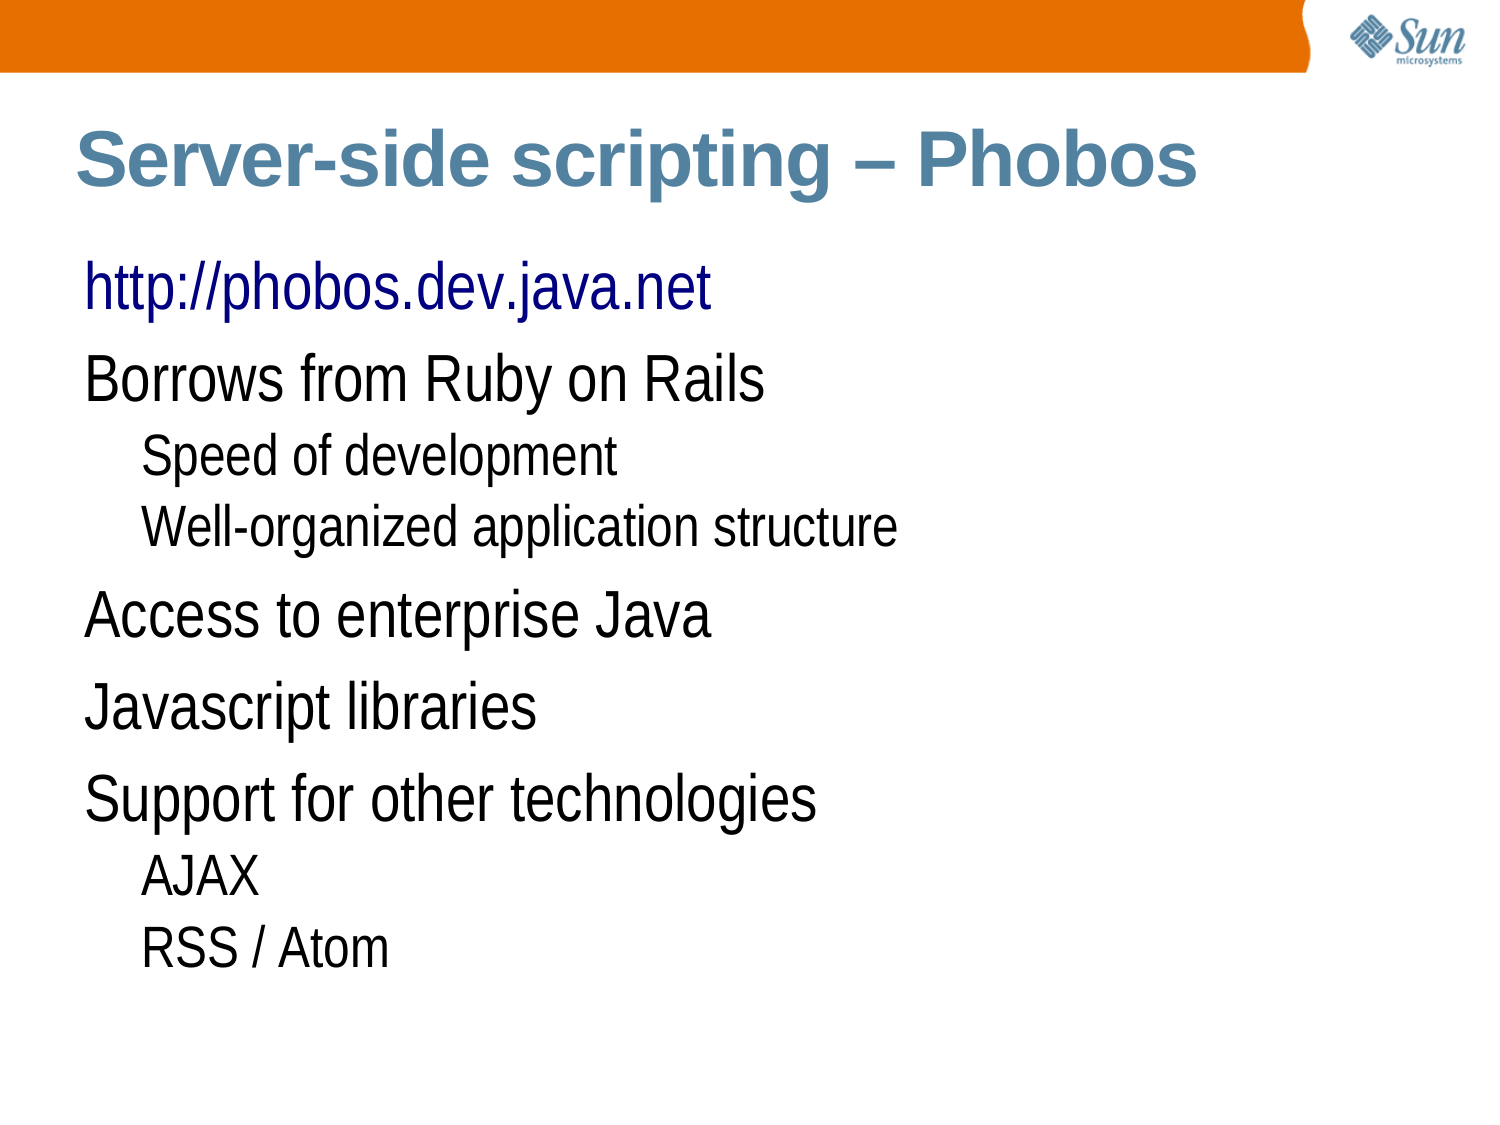

# Server-side scripting – Phobos
http://phobos.dev.java.net
Borrows from Ruby on Rails
Speed of development
Well-organized application structure
Access to enterprise Java
Javascript libraries
Support for other technologies
AJAX
RSS / Atom